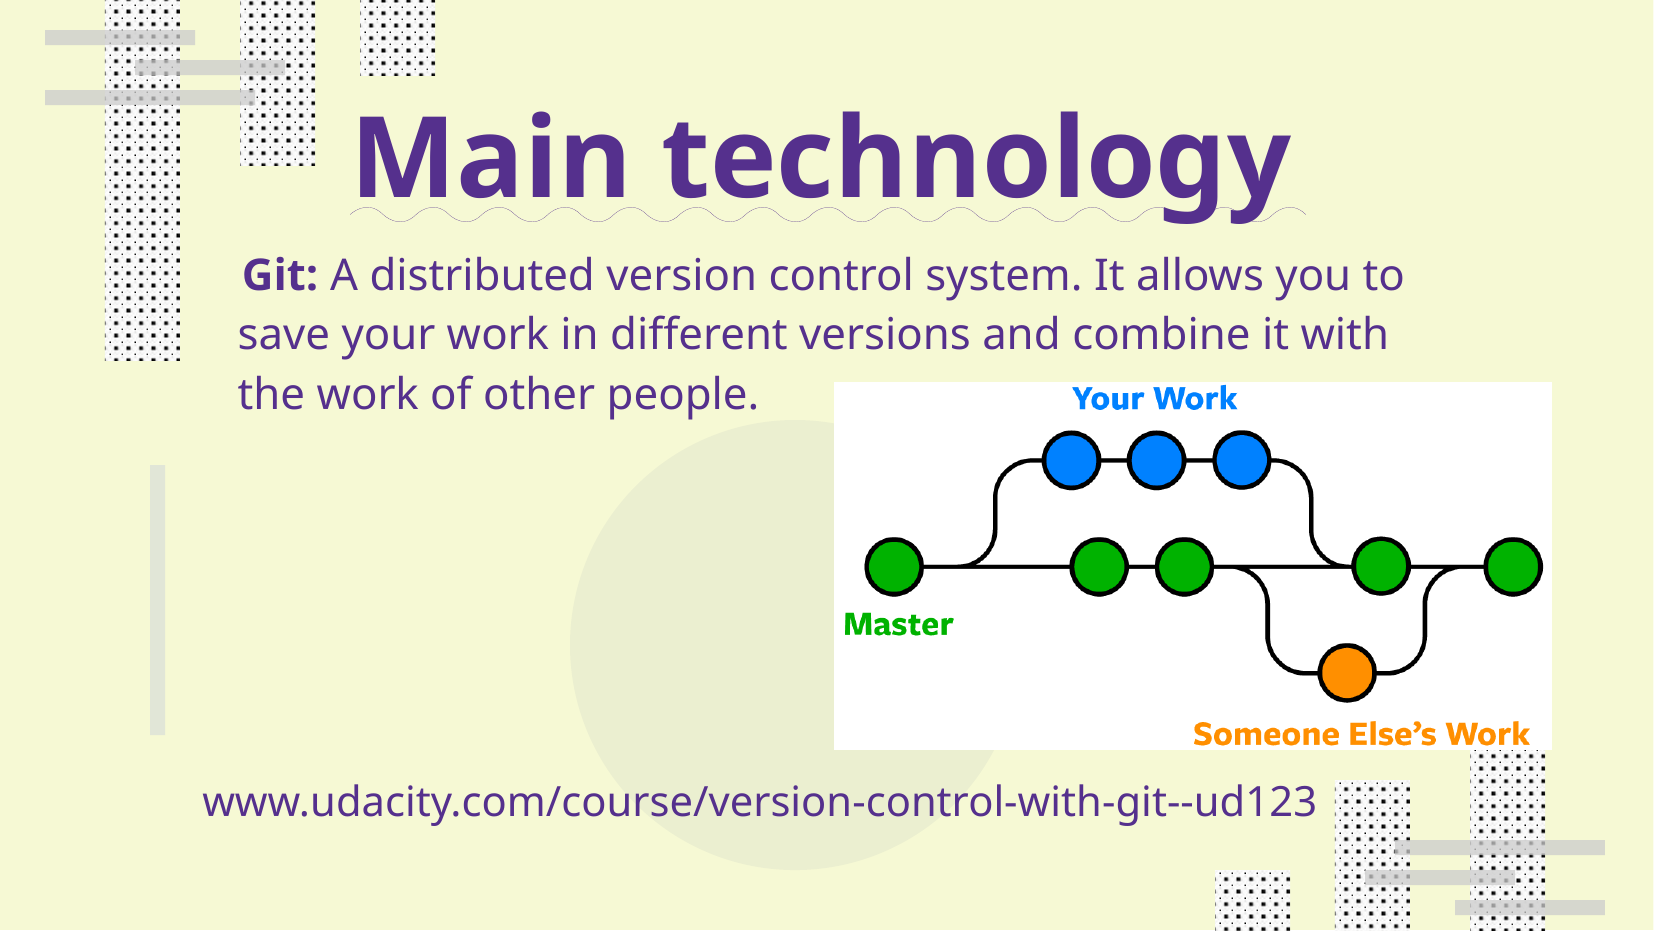

# Main technology
Git: A distributed version control system. It allows you to save your work in different versions and combine it with the work of other people.
www.udacity.com/course/version-control-with-git--ud123